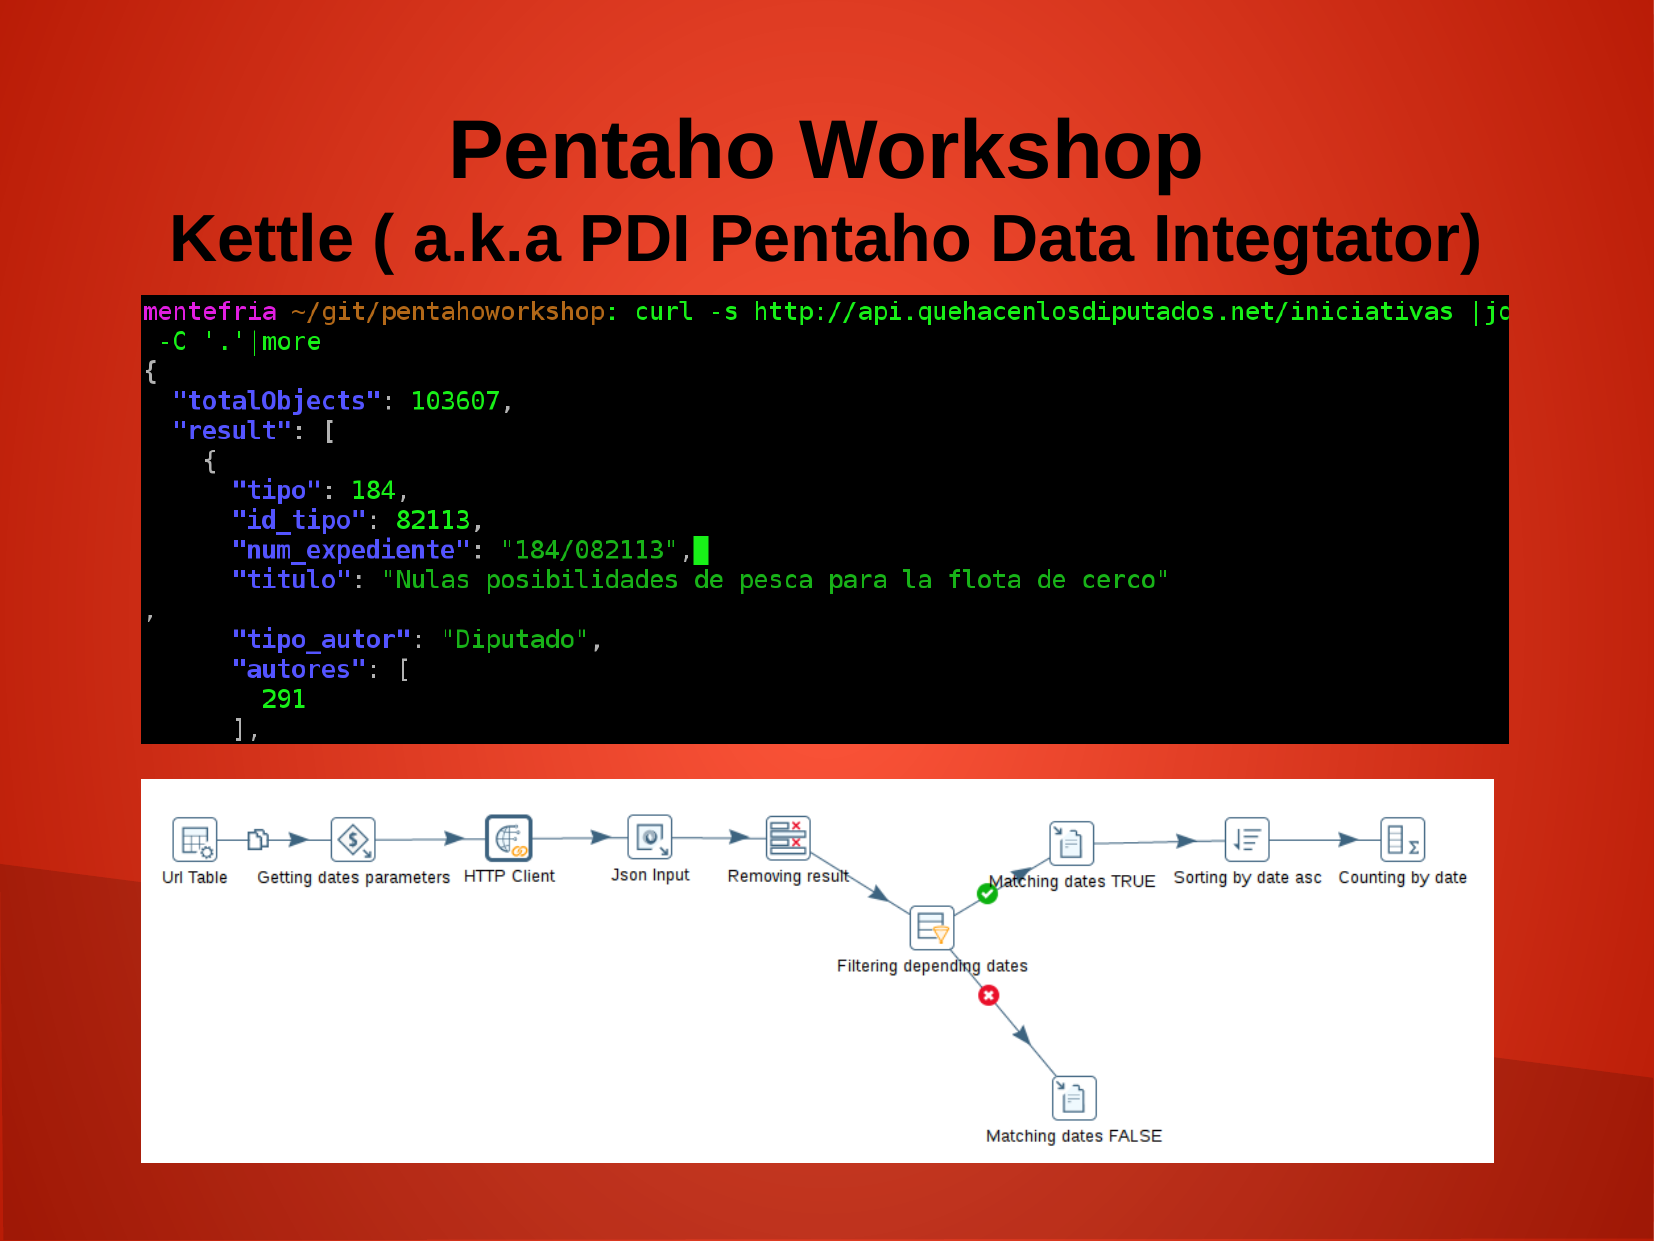

# Pentaho Workshop
Kettle ( a.k.a PDI Pentaho Data Integtator)
How kettle works?
Similar to Unix Pipes |
(with vitamines)